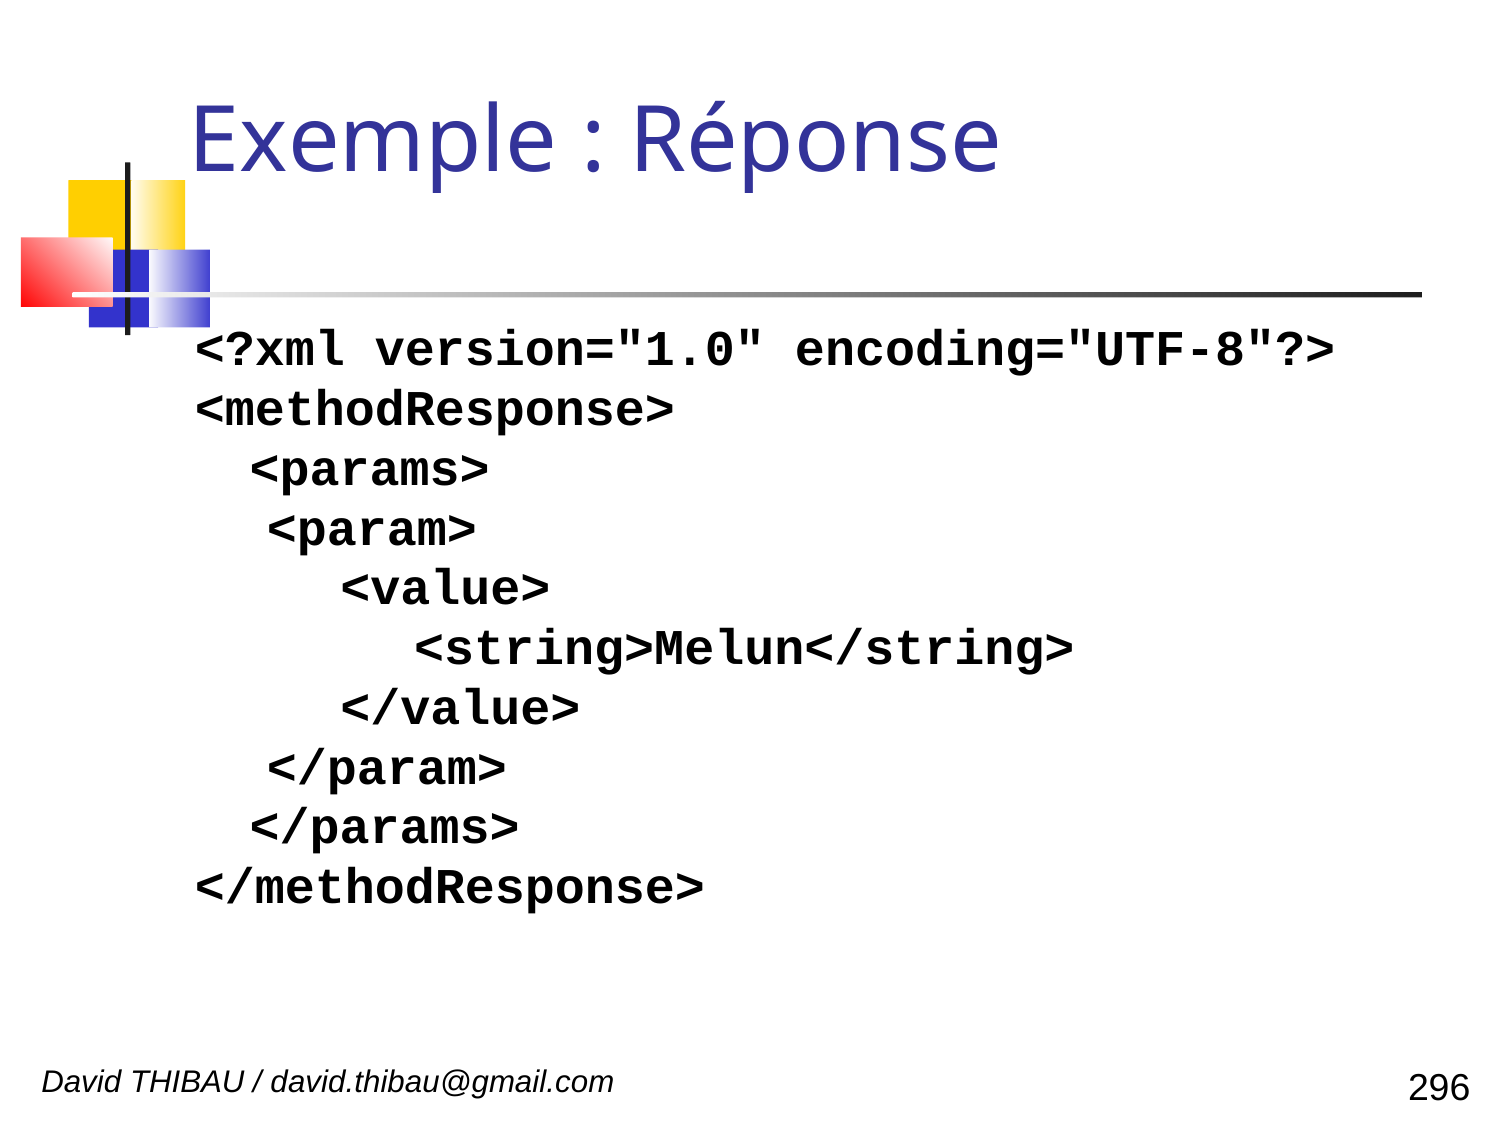

# Exemple : Réponse
<?xml version="1.0" encoding="UTF-8"?>
<methodResponse>
	<params>
		<param>
			<value>
				<string>Melun</string>
			</value>
		</param>
	</params>
</methodResponse>